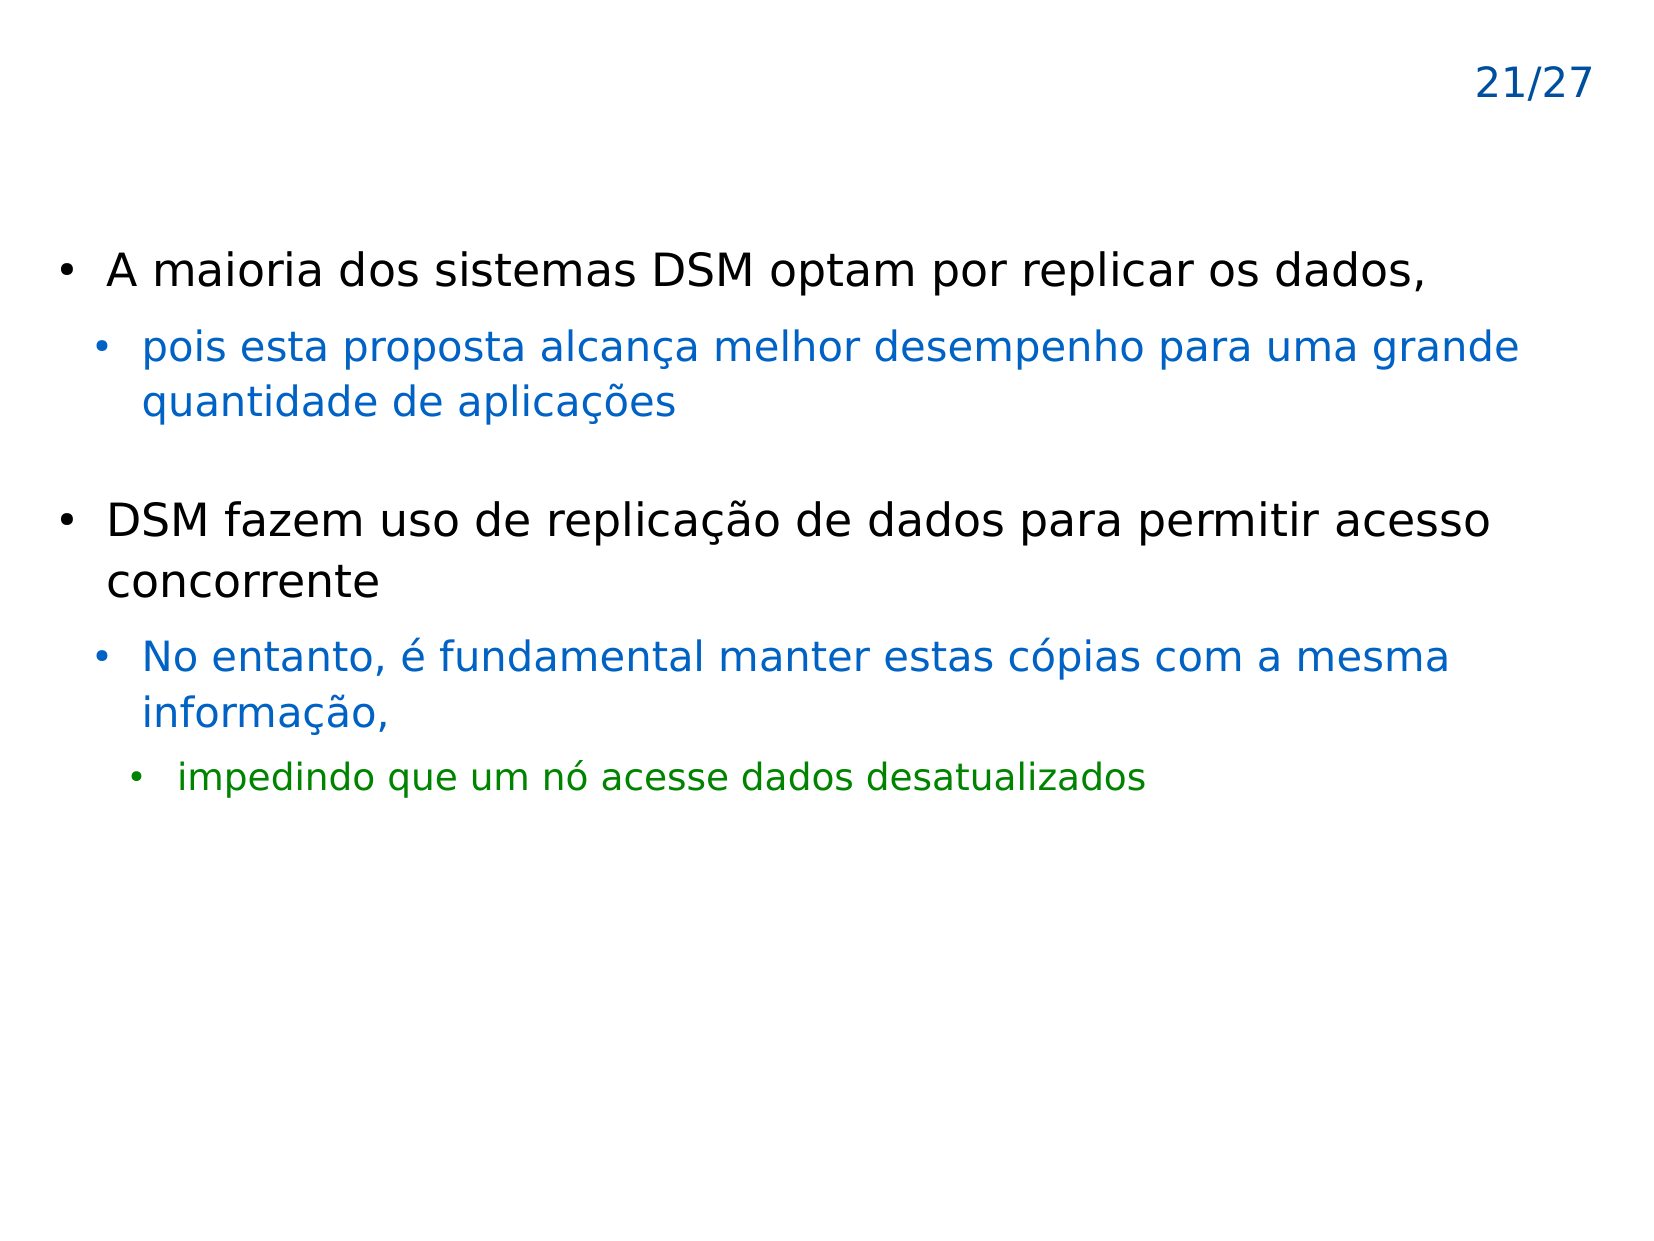

#
21
A maioria dos sistemas DSM optam por replicar os dados,
pois esta proposta alcança melhor desempenho para uma grande quantidade de aplicações
DSM fazem uso de replicação de dados para permitir acesso concorrente
No entanto, é fundamental manter estas cópias com a mesma informação,
impedindo que um nó acesse dados desatualizados